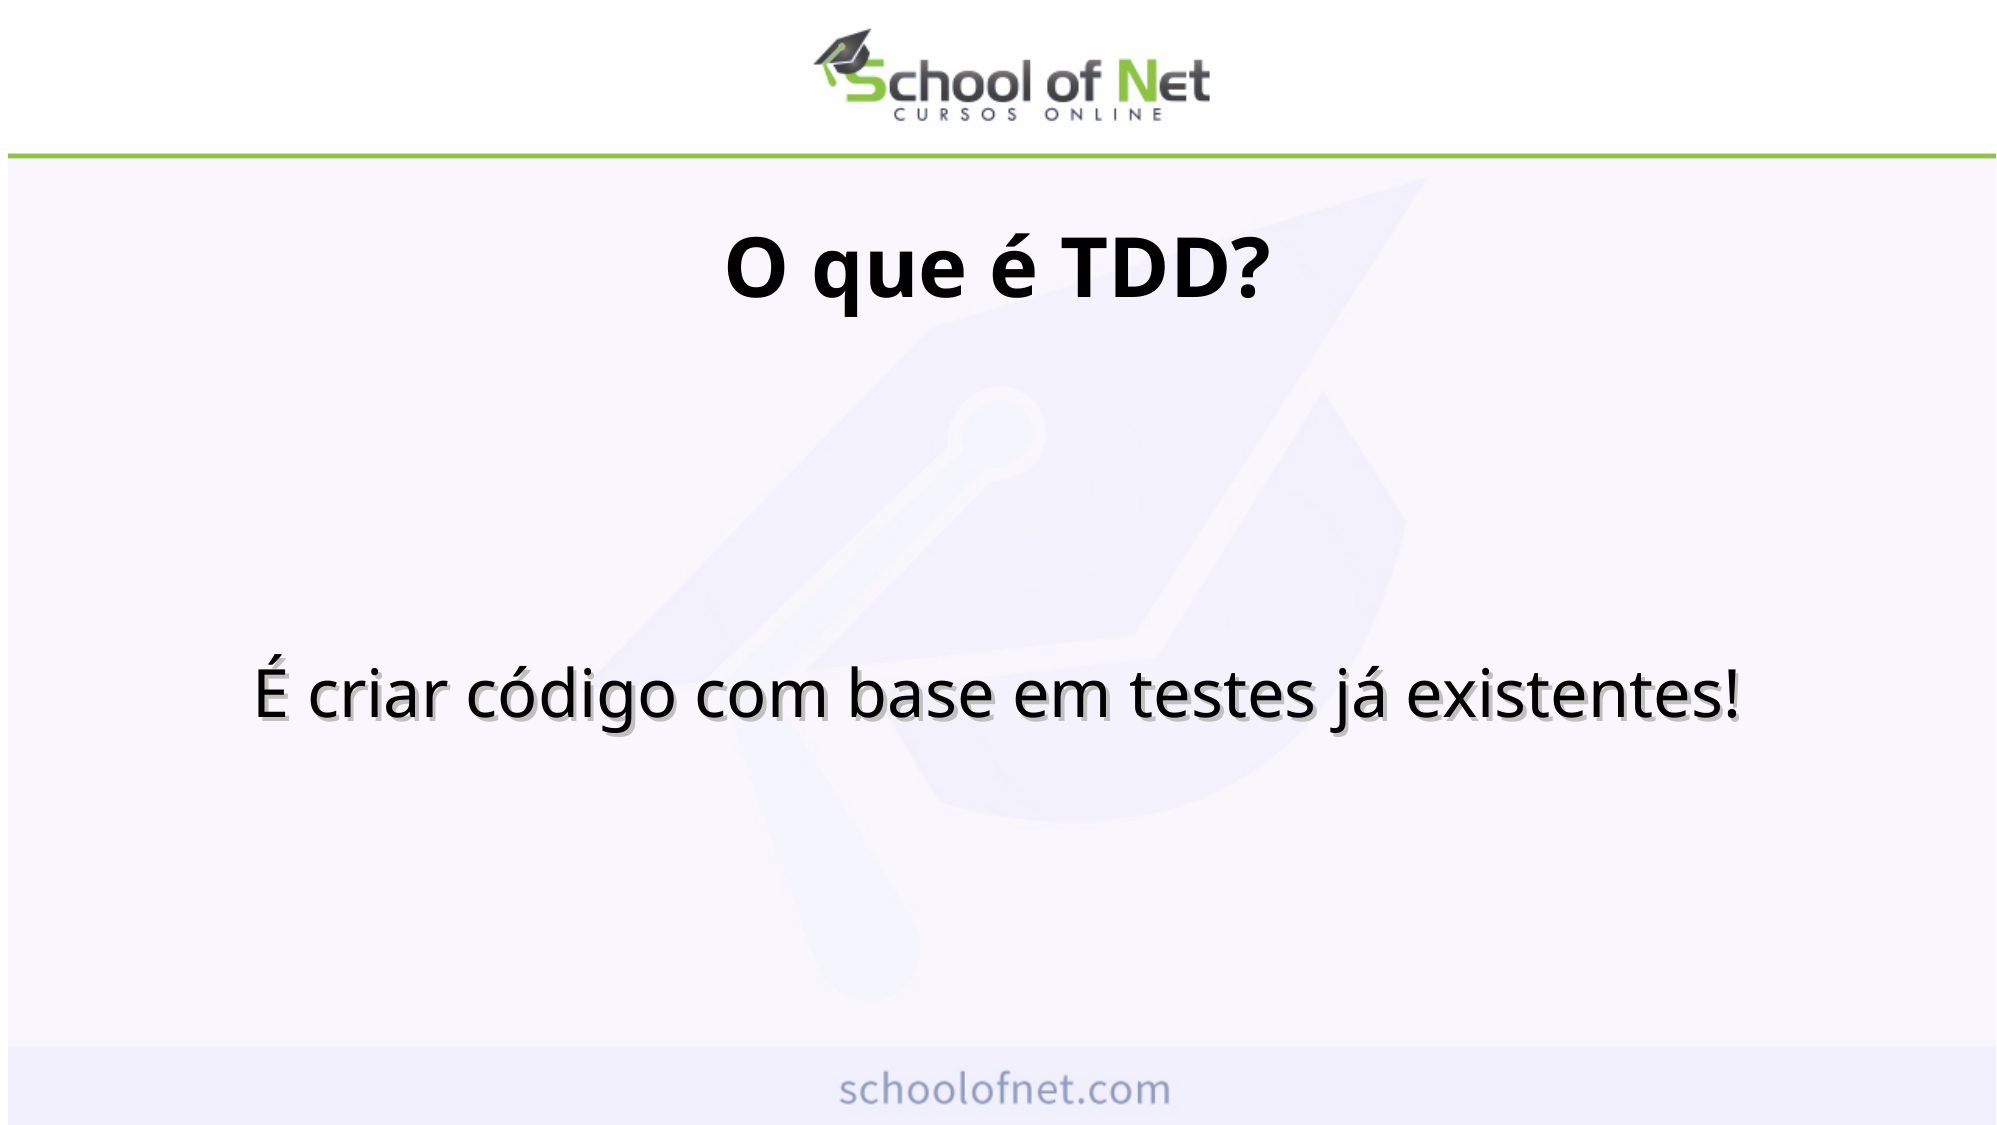

# O que é TDD?
É criar código com base em testes já existentes!